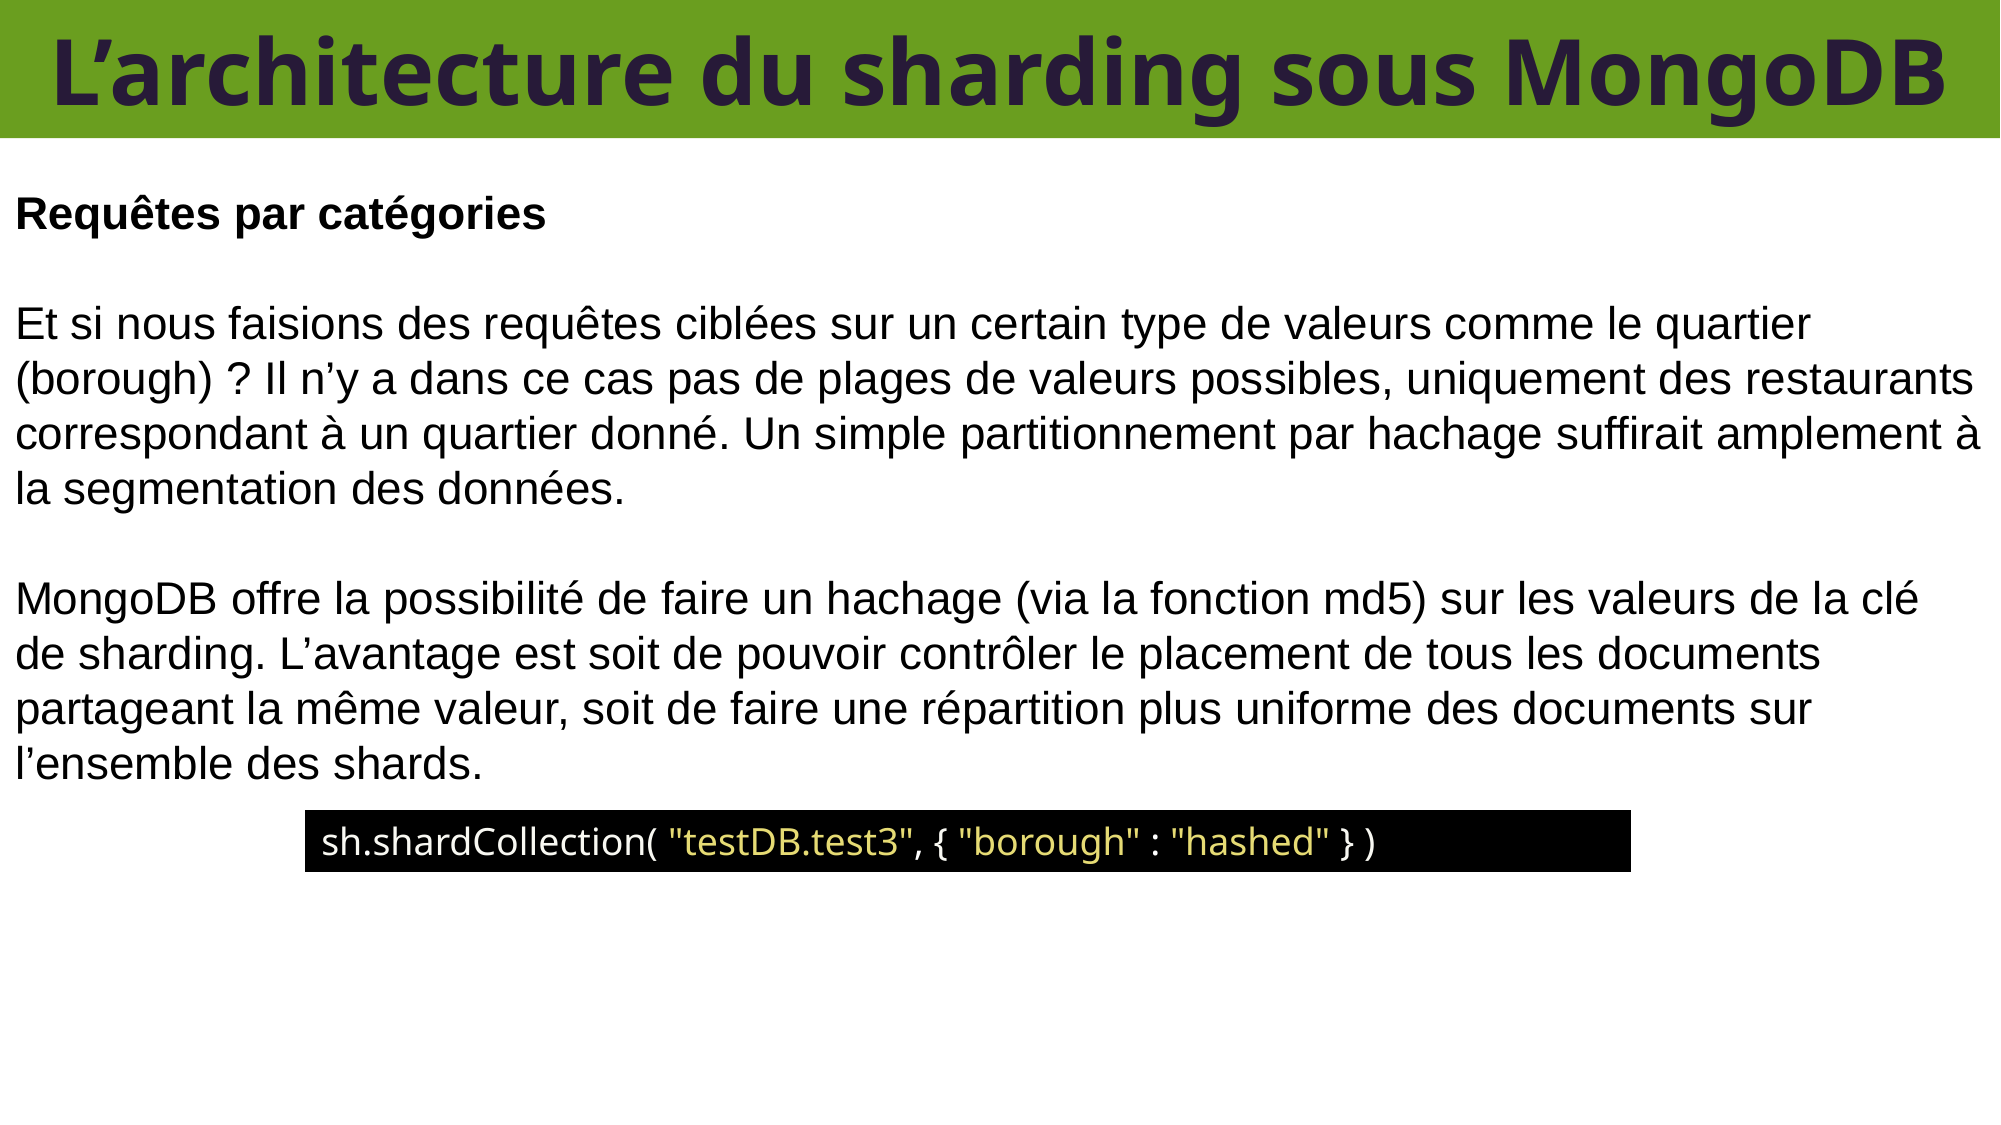

L’architecture du sharding sous MongoDB
Requêtes par catégories
Et si nous faisions des requêtes ciblées sur un certain type de valeurs comme le quartier (borough) ? Il n’y a dans ce cas pas de plages de valeurs possibles, uniquement des restaurants correspondant à un quartier donné. Un simple partitionnement par hachage suffirait amplement à la segmentation des données.
MongoDB offre la possibilité de faire un hachage (via la fonction md5) sur les valeurs de la clé de sharding. L’avantage est soit de pouvoir contrôler le placement de tous les documents partageant la même valeur, soit de faire une répartition plus uniforme des documents sur l’ensemble des shards.
sh.shardCollection( "testDB.test3", { "borough" : "hashed" } )